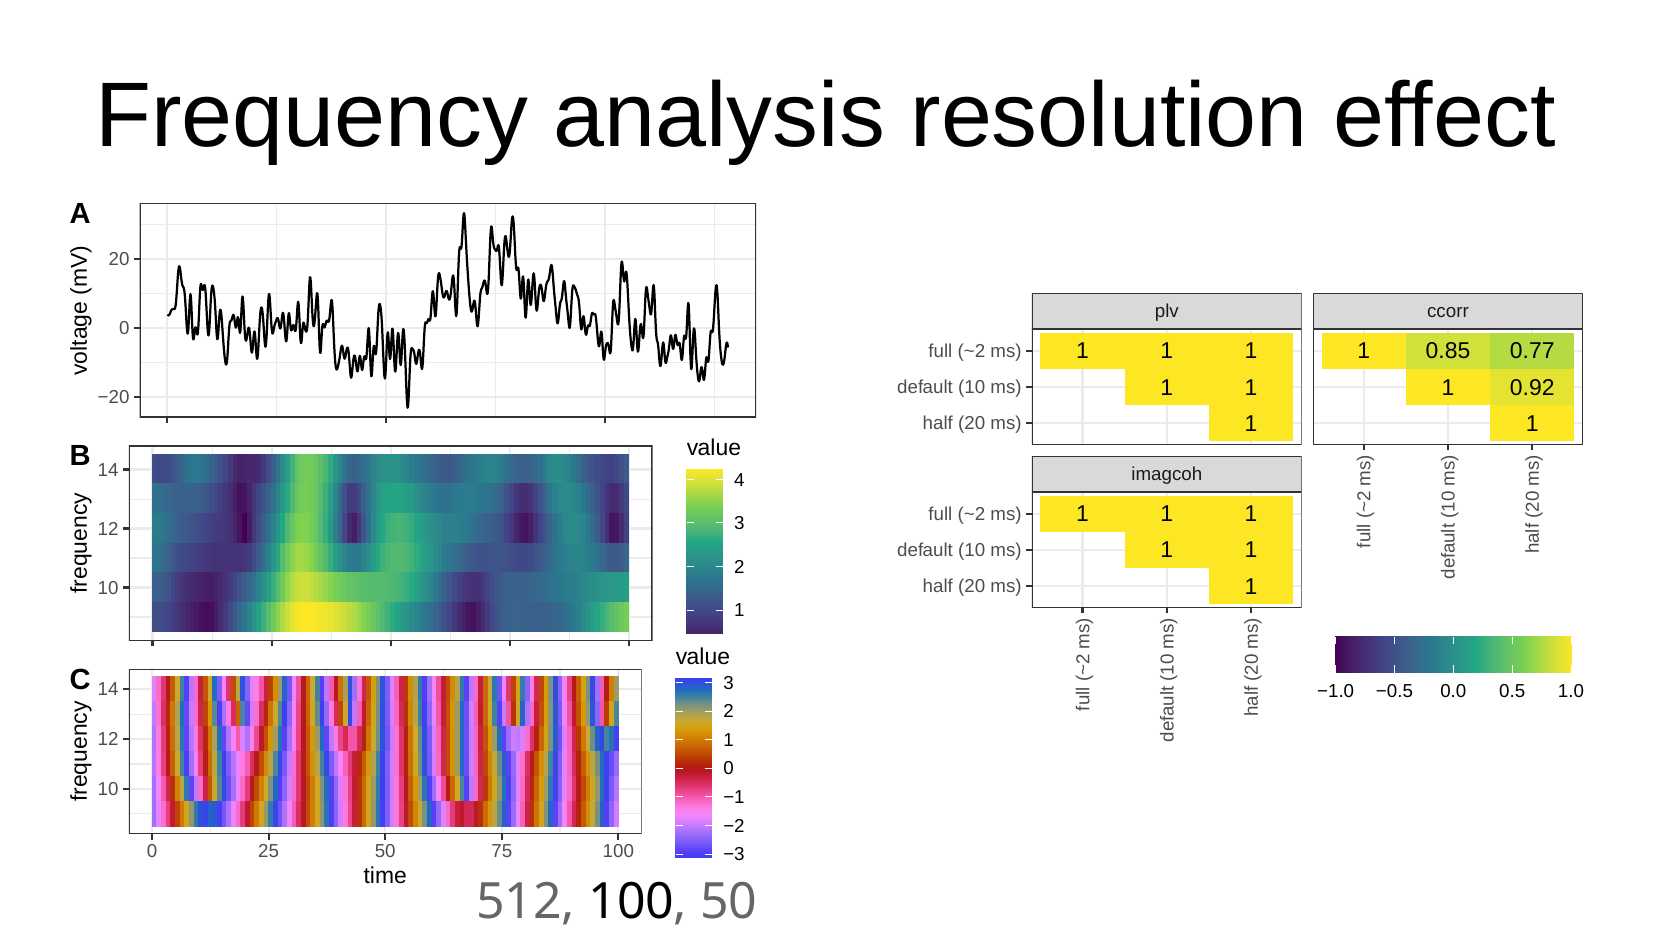

# Frequency analysis resolution effect
512, 100, 50